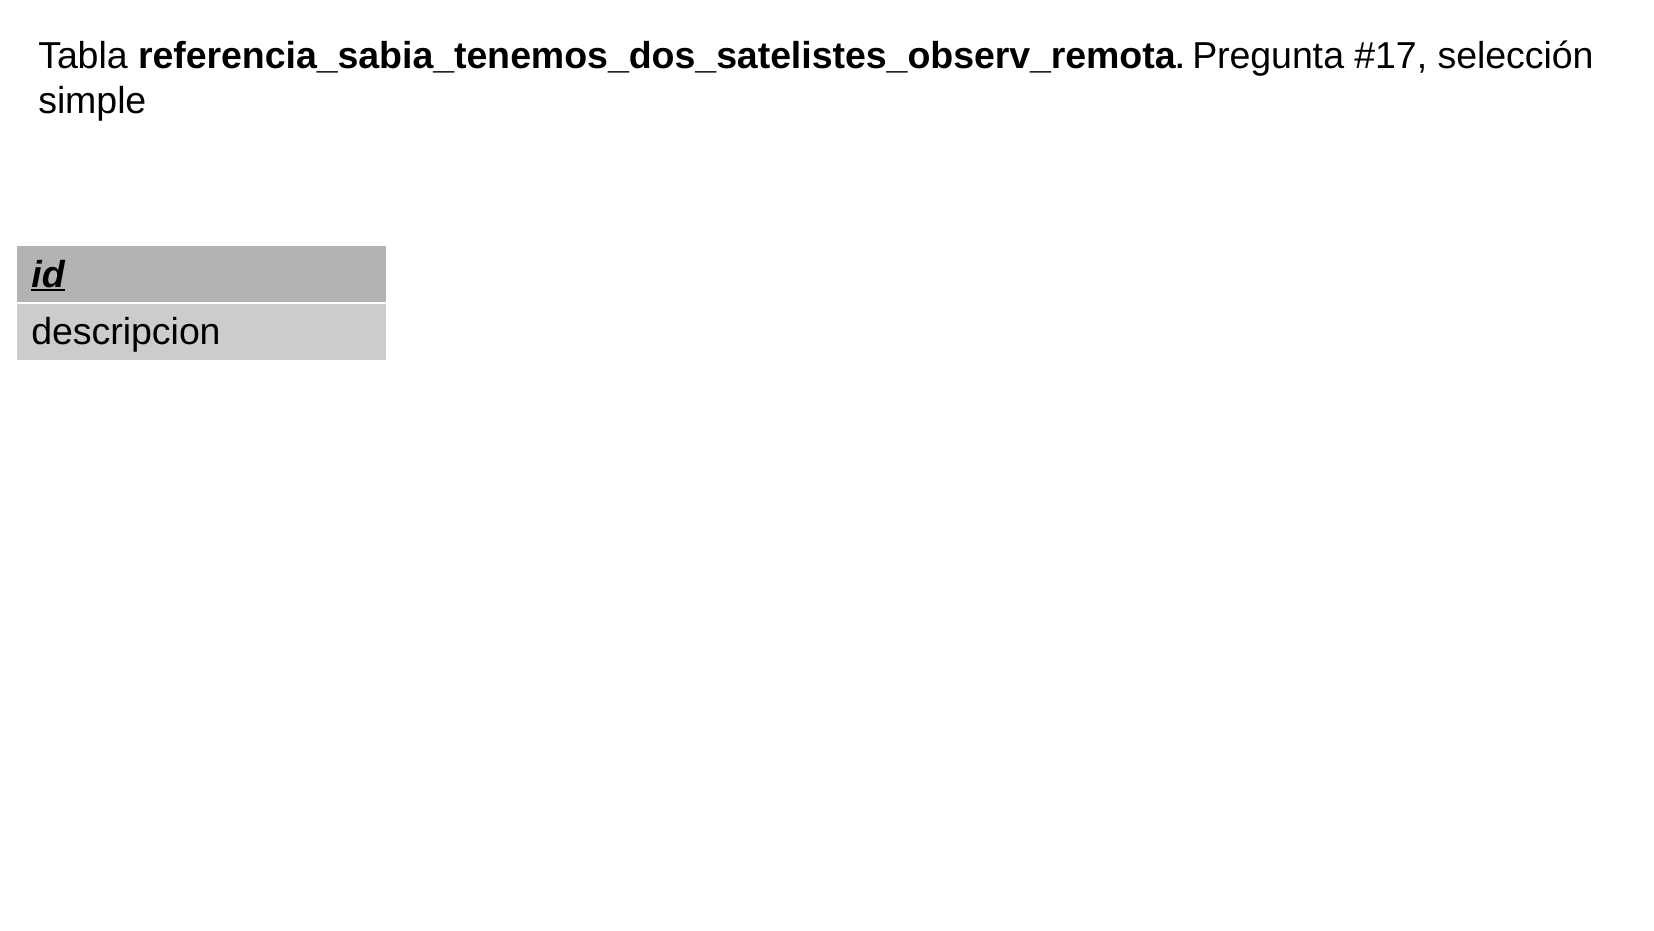

Tabla referencia_sabia_tenemos_dos_satelistes_observ_remota. Pregunta #17, selección simple
| id |
| --- |
| descripcion |